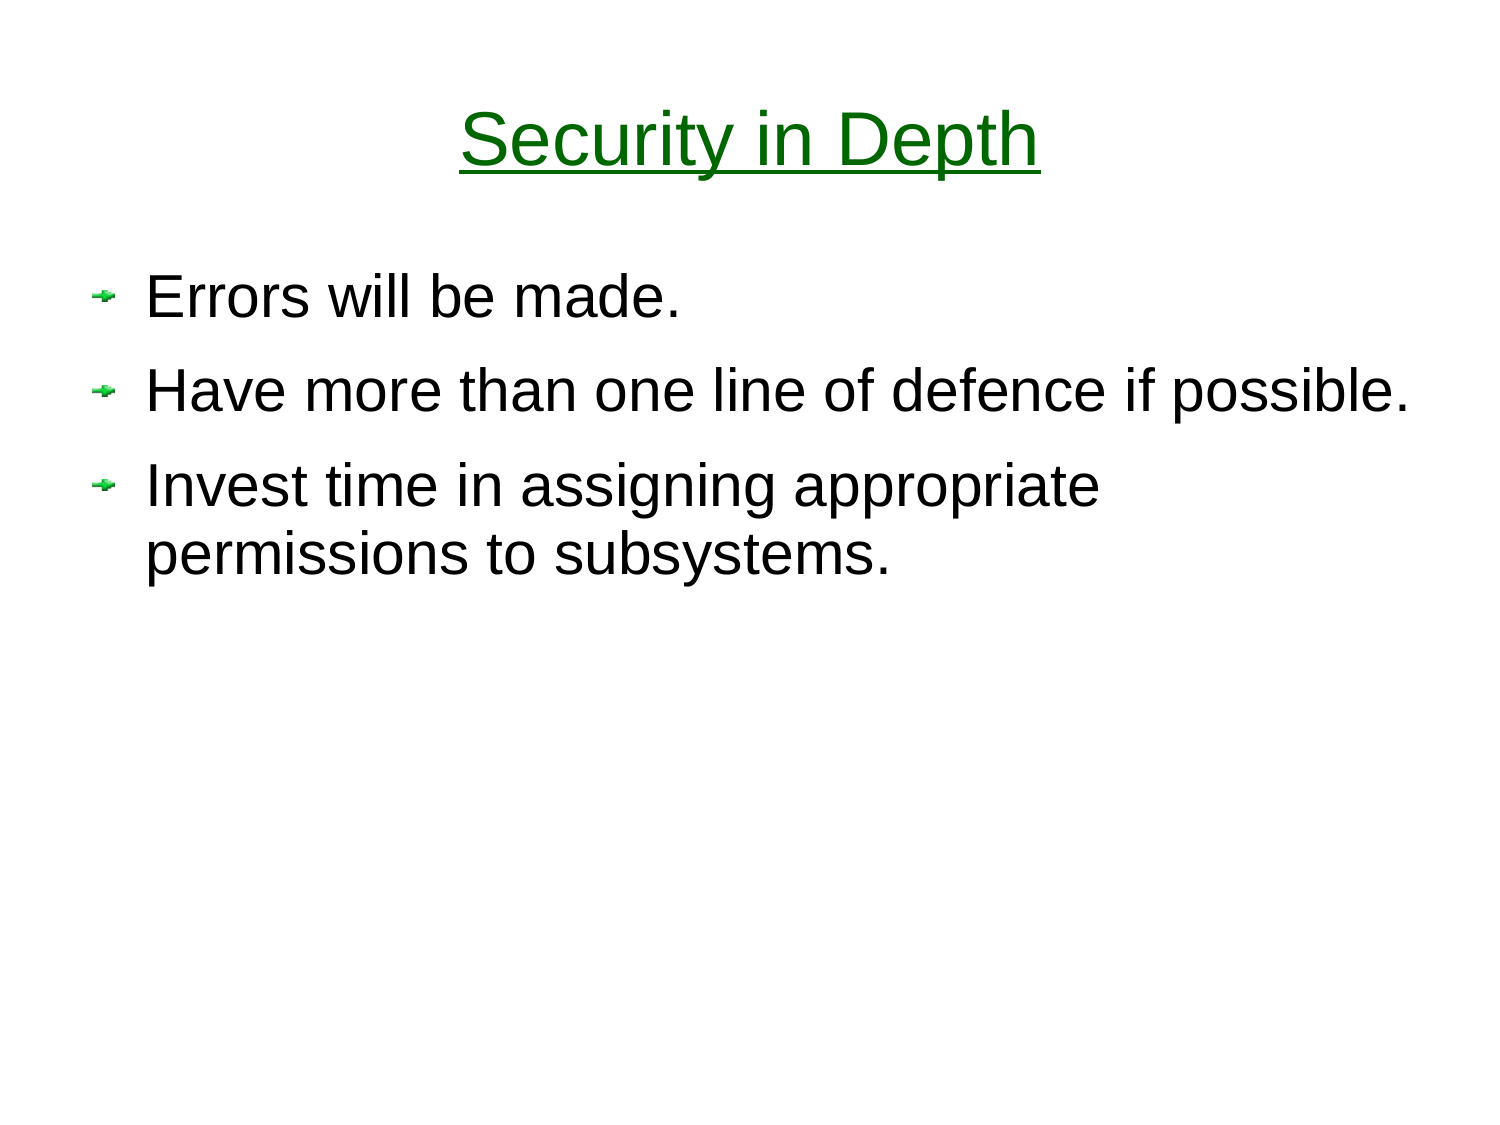

# Security in Depth
Errors will be made.
Have more than one line of defence if possible.
Invest time in assigning appropriate permissions to subsystems.